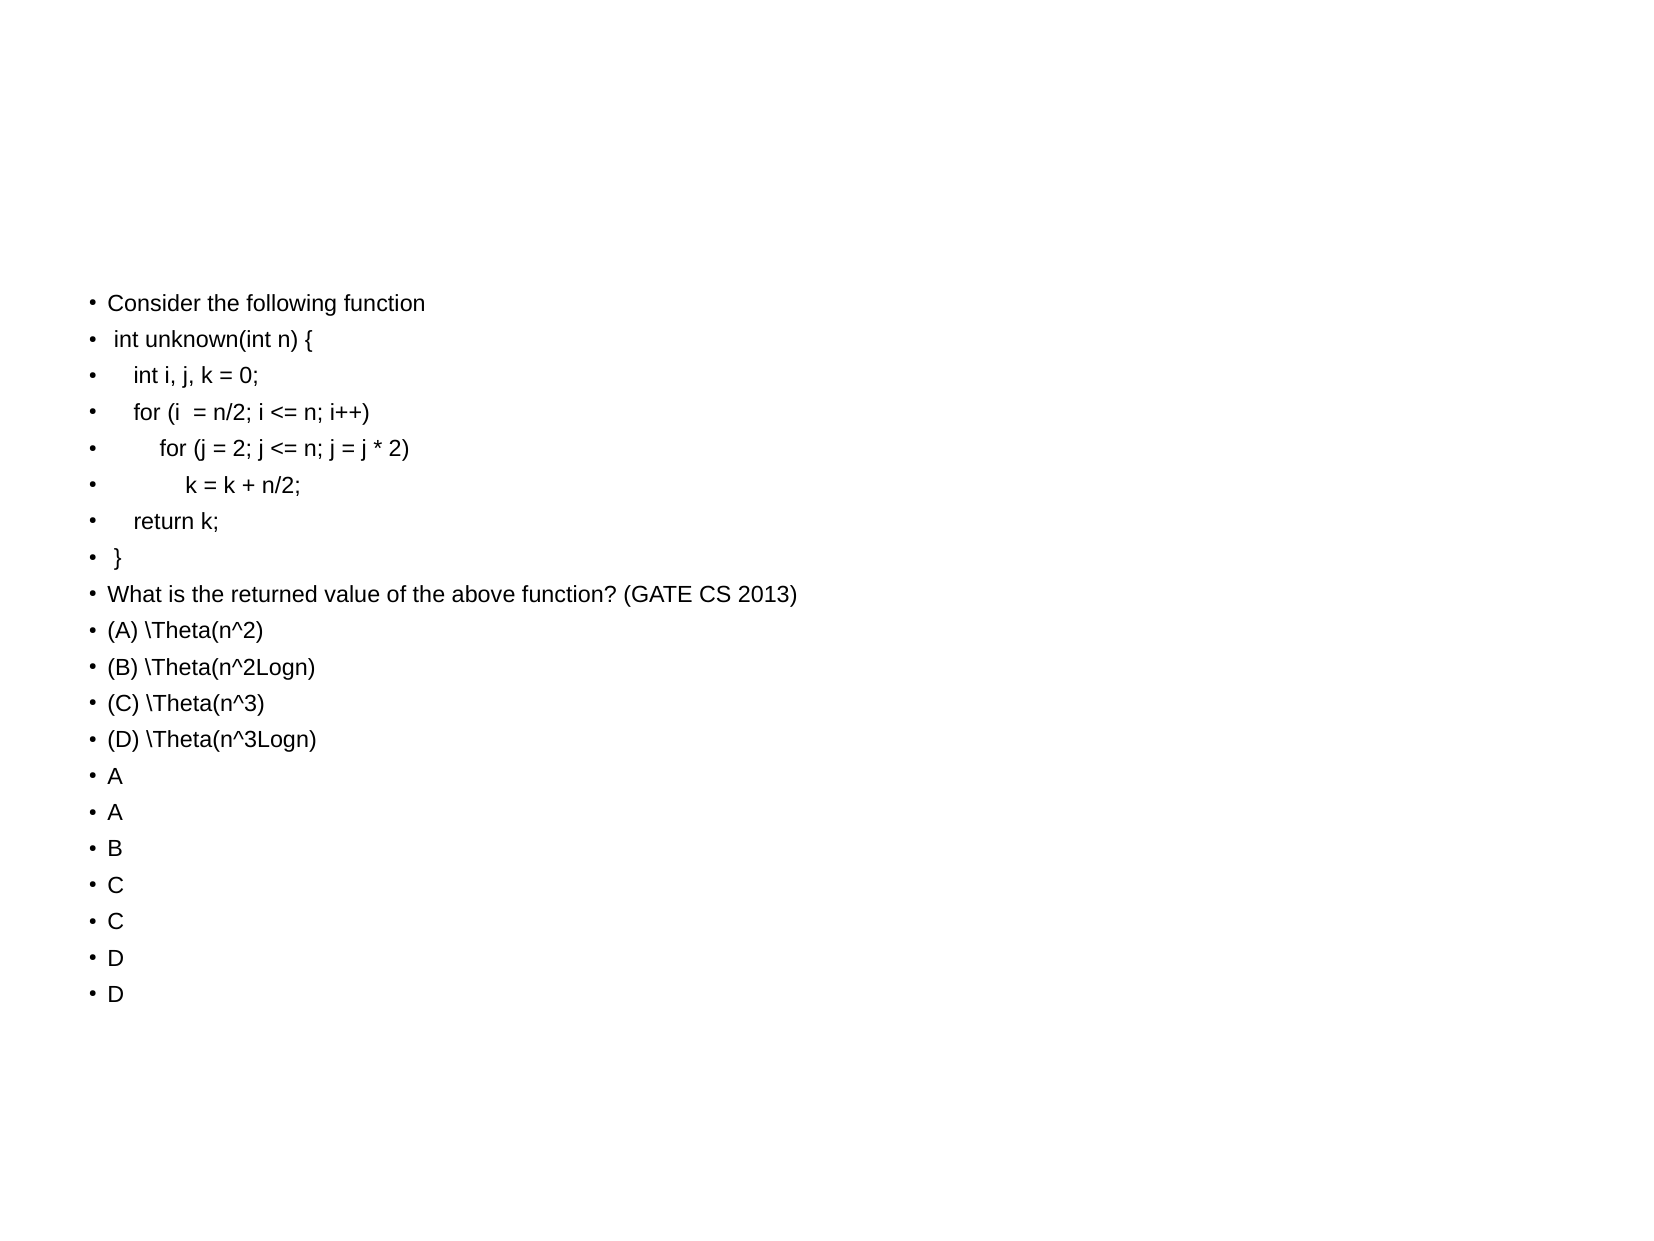

#
Consider the following function
 int unknown(int n) {
 int i, j, k = 0;
 for (i = n/2; i <= n; i++)
 for (j = 2; j <= n; j = j * 2)
 k = k + n/2;
 return k;
 }
What is the returned value of the above function? (GATE CS 2013)
(A) \Theta(n^2)
(B) \Theta(n^2Logn)
(C) \Theta(n^3)
(D) \Theta(n^3Logn)
A
A
B
C
C
D
D